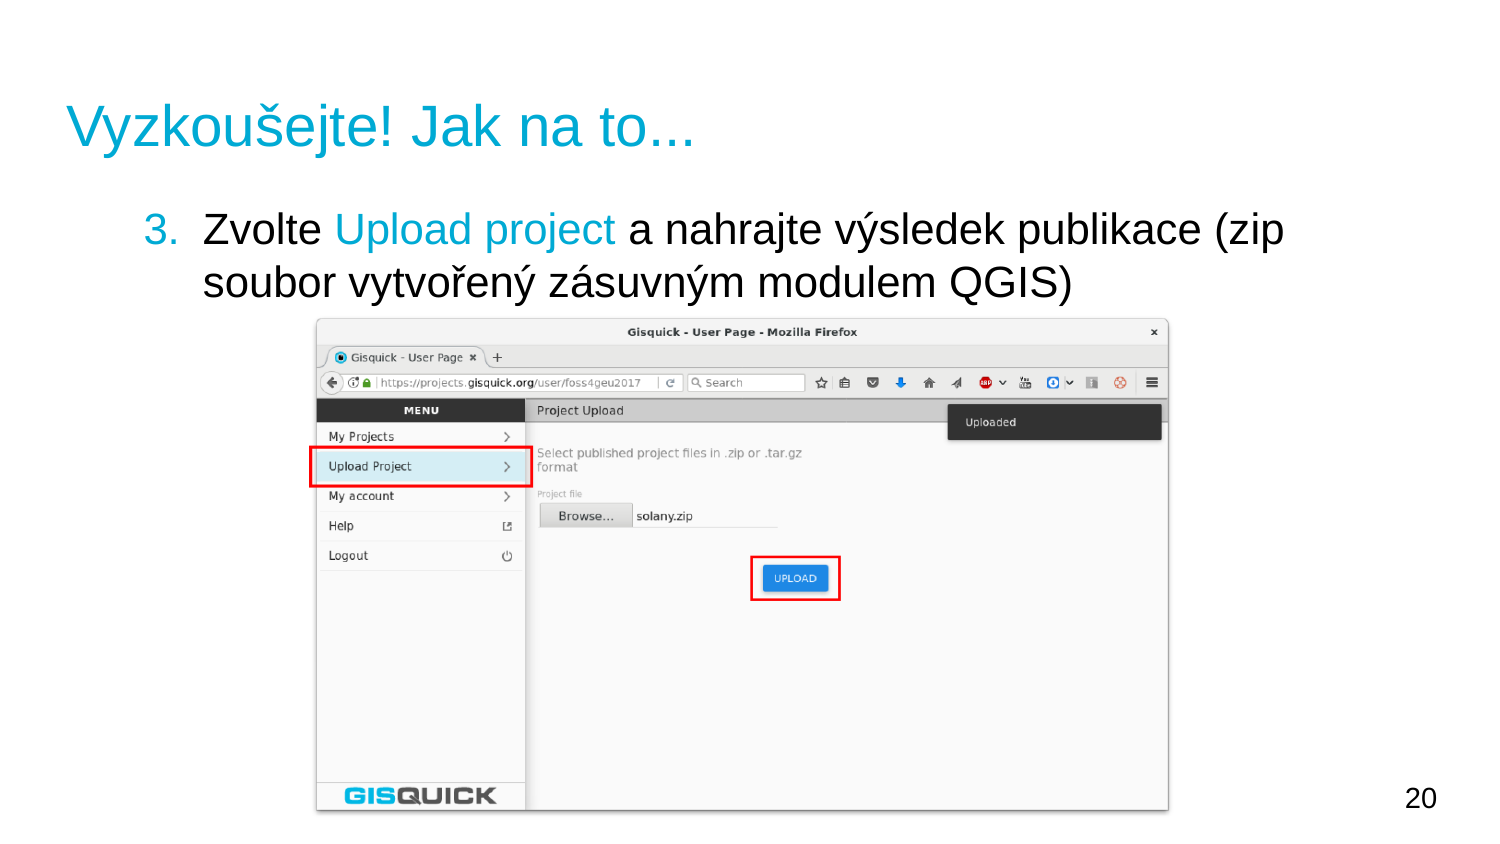

# Vyzkoušejte! Jak na to...
Zvolte Upload project a nahrajte výsledek publikace (zip soubor vytvořený zásuvným modulem QGIS)